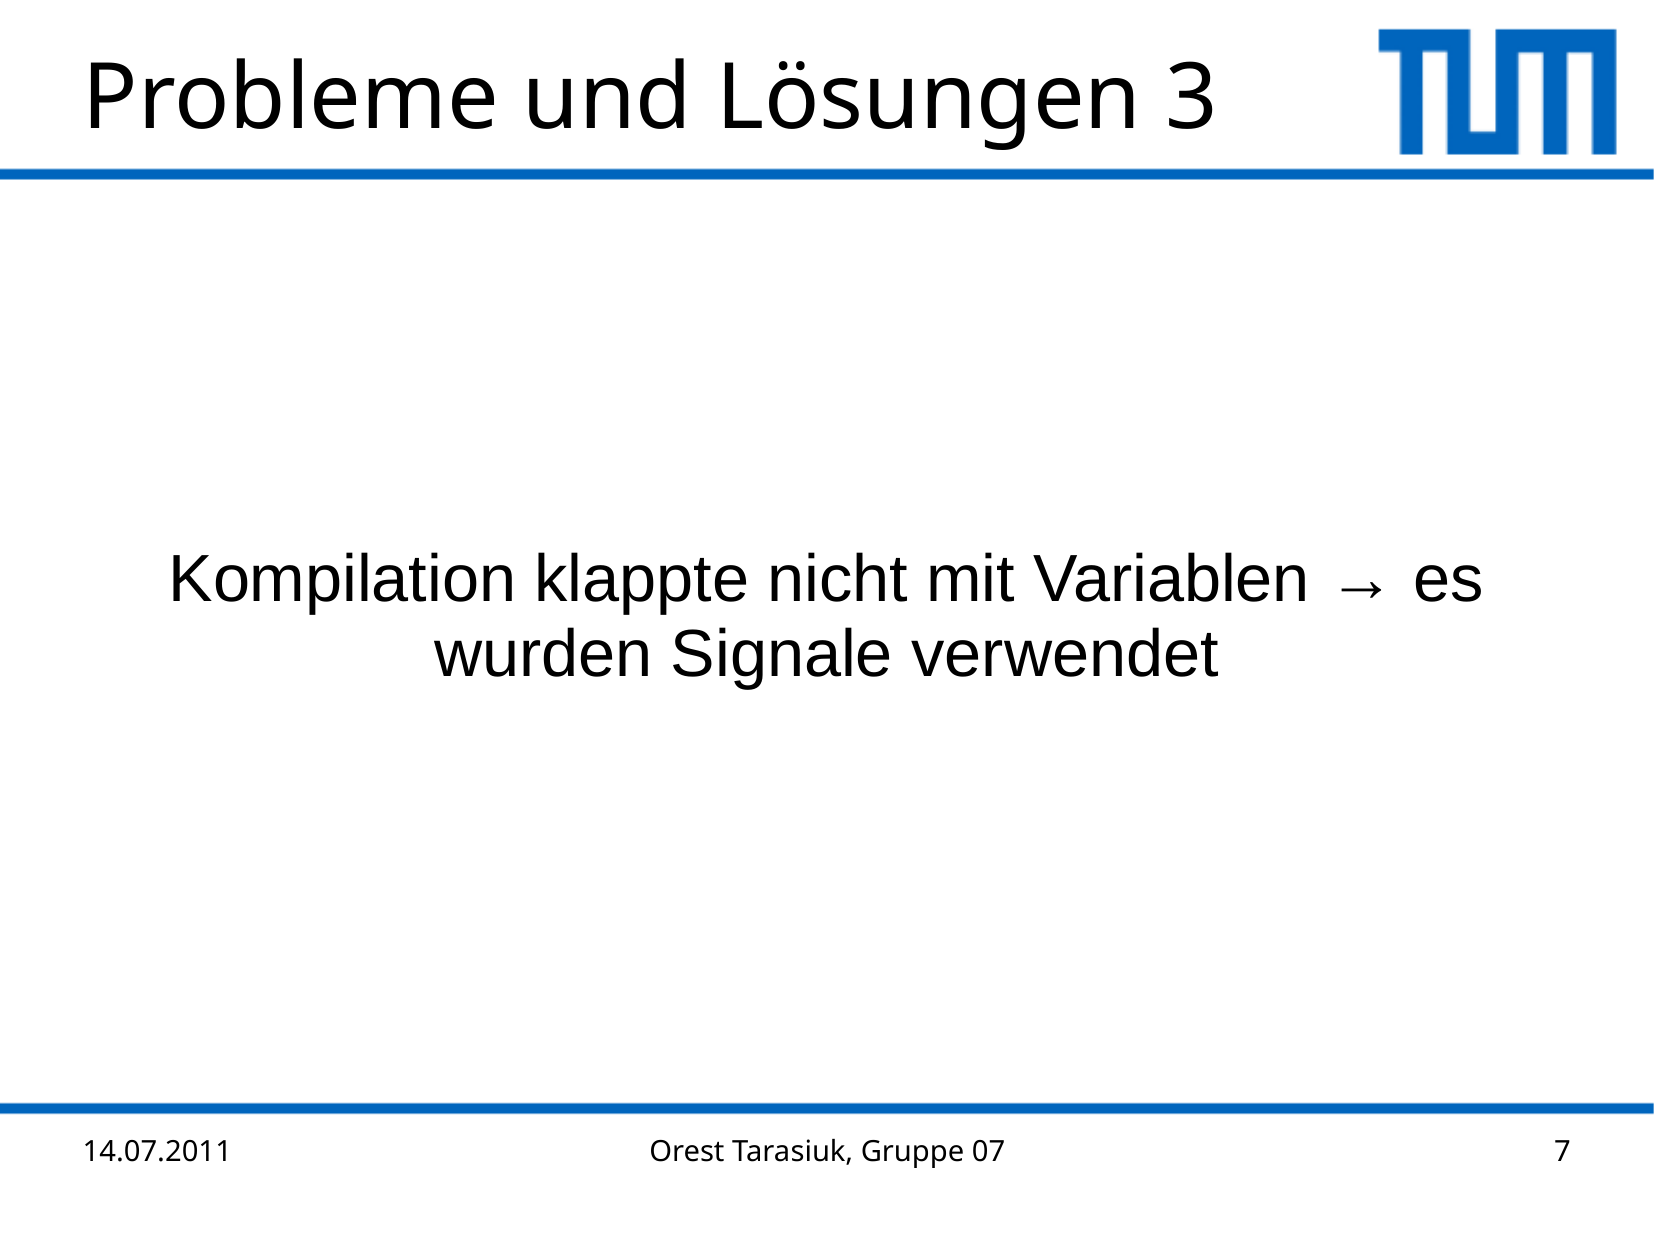

# Probleme und Lösungen 3
Kompilation klappte nicht mit Variablen → es wurden Signale verwendet
14.07.2011
Orest Tarasiuk, Gruppe 07
7